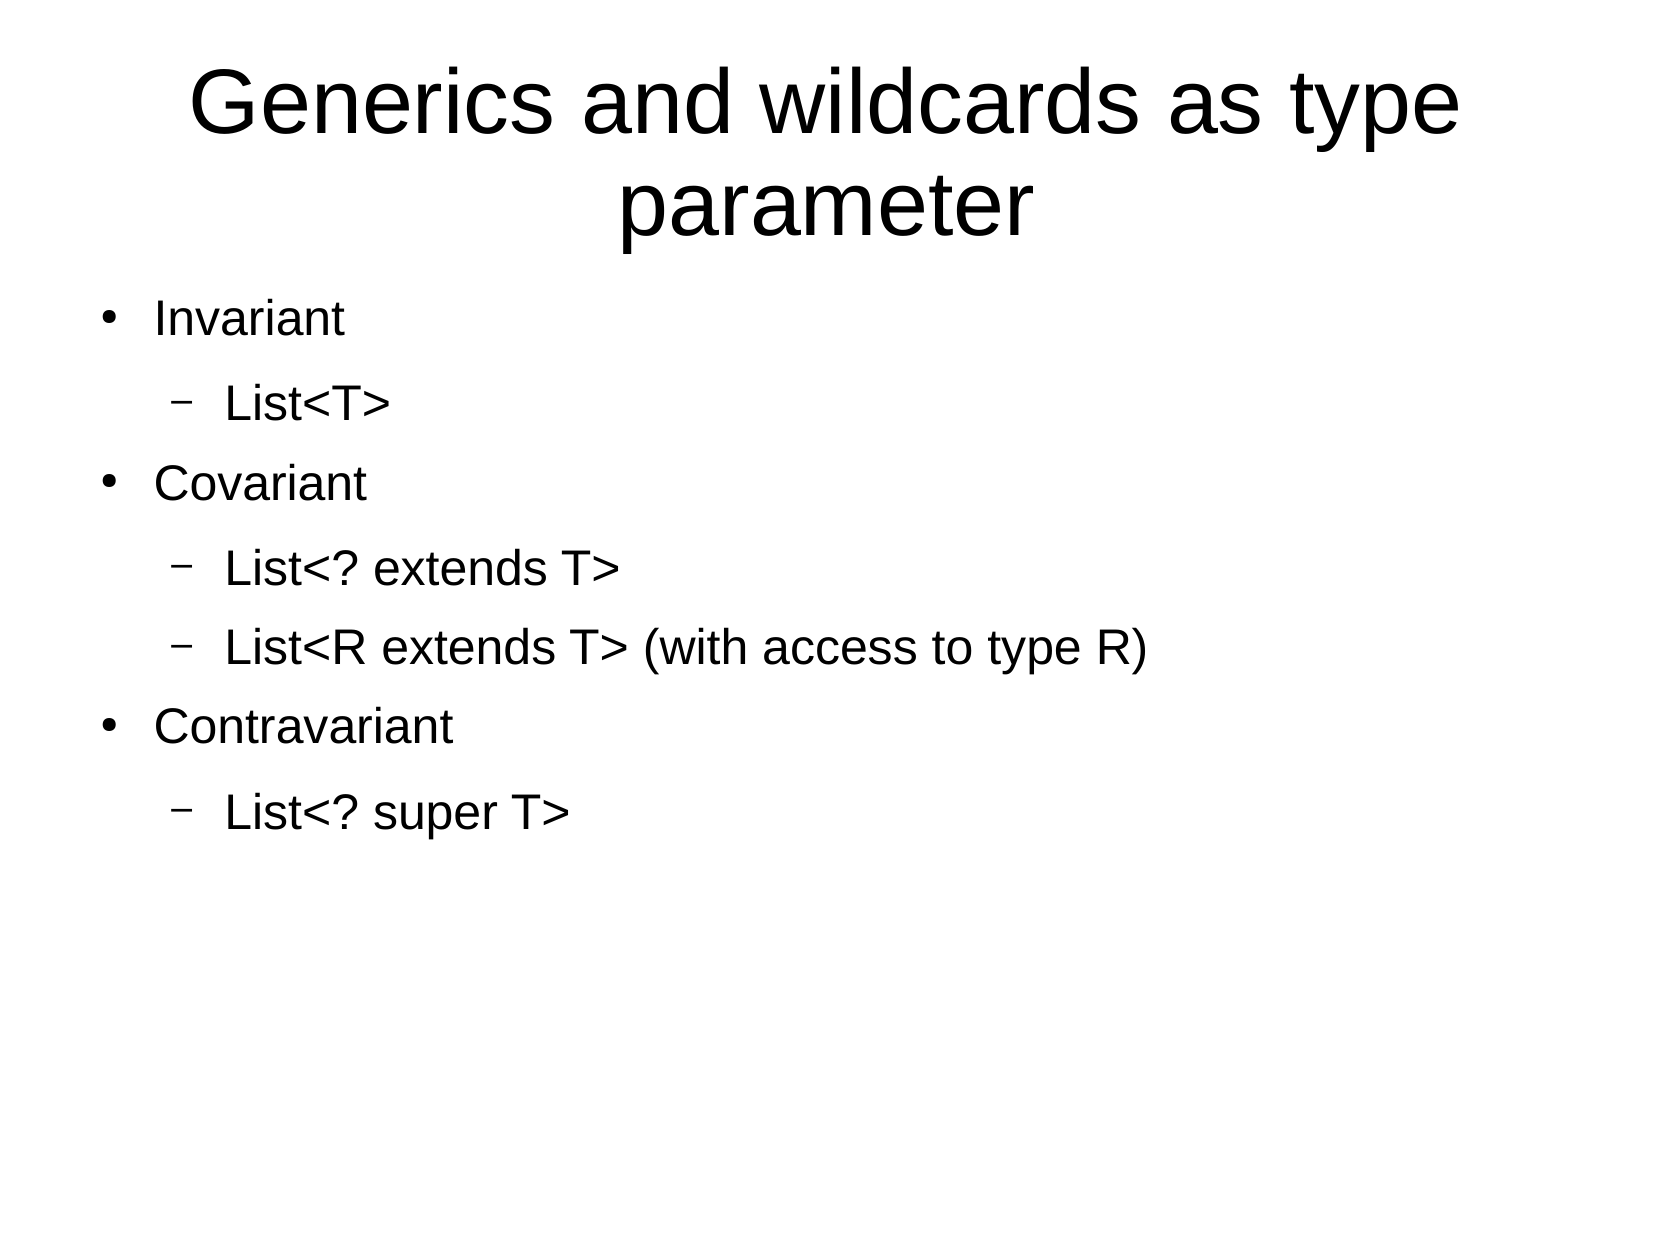

# Generics and wildcards as type parameter
Invariant
List<T>
Covariant
List<? extends T>
List<R extends T> (with access to type R)
Contravariant
List<? super T>